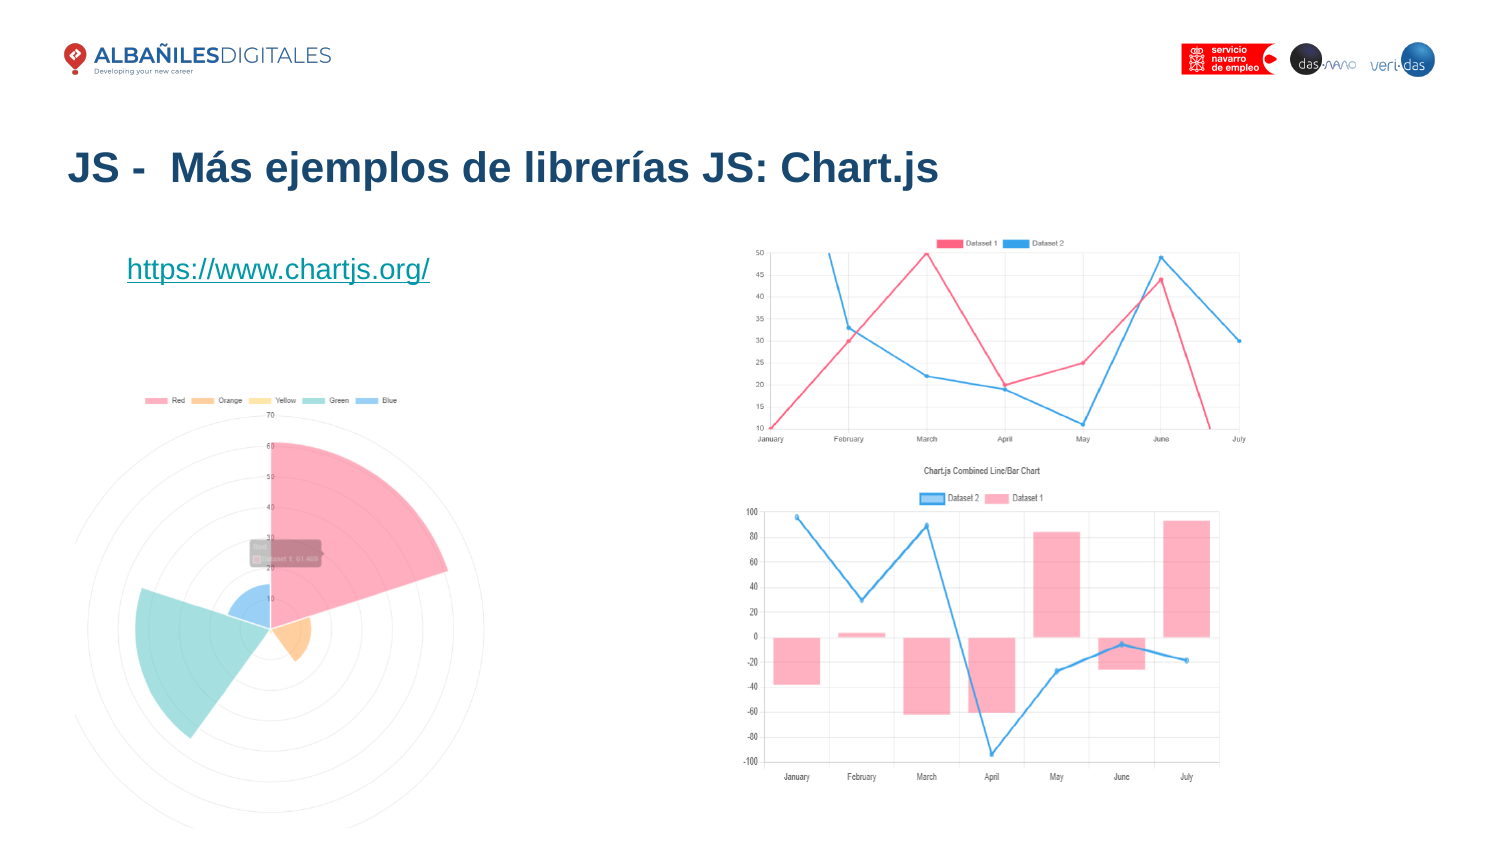

JS - Más ejemplos de librerías JS: Chart.js
https://www.chartjs.org/